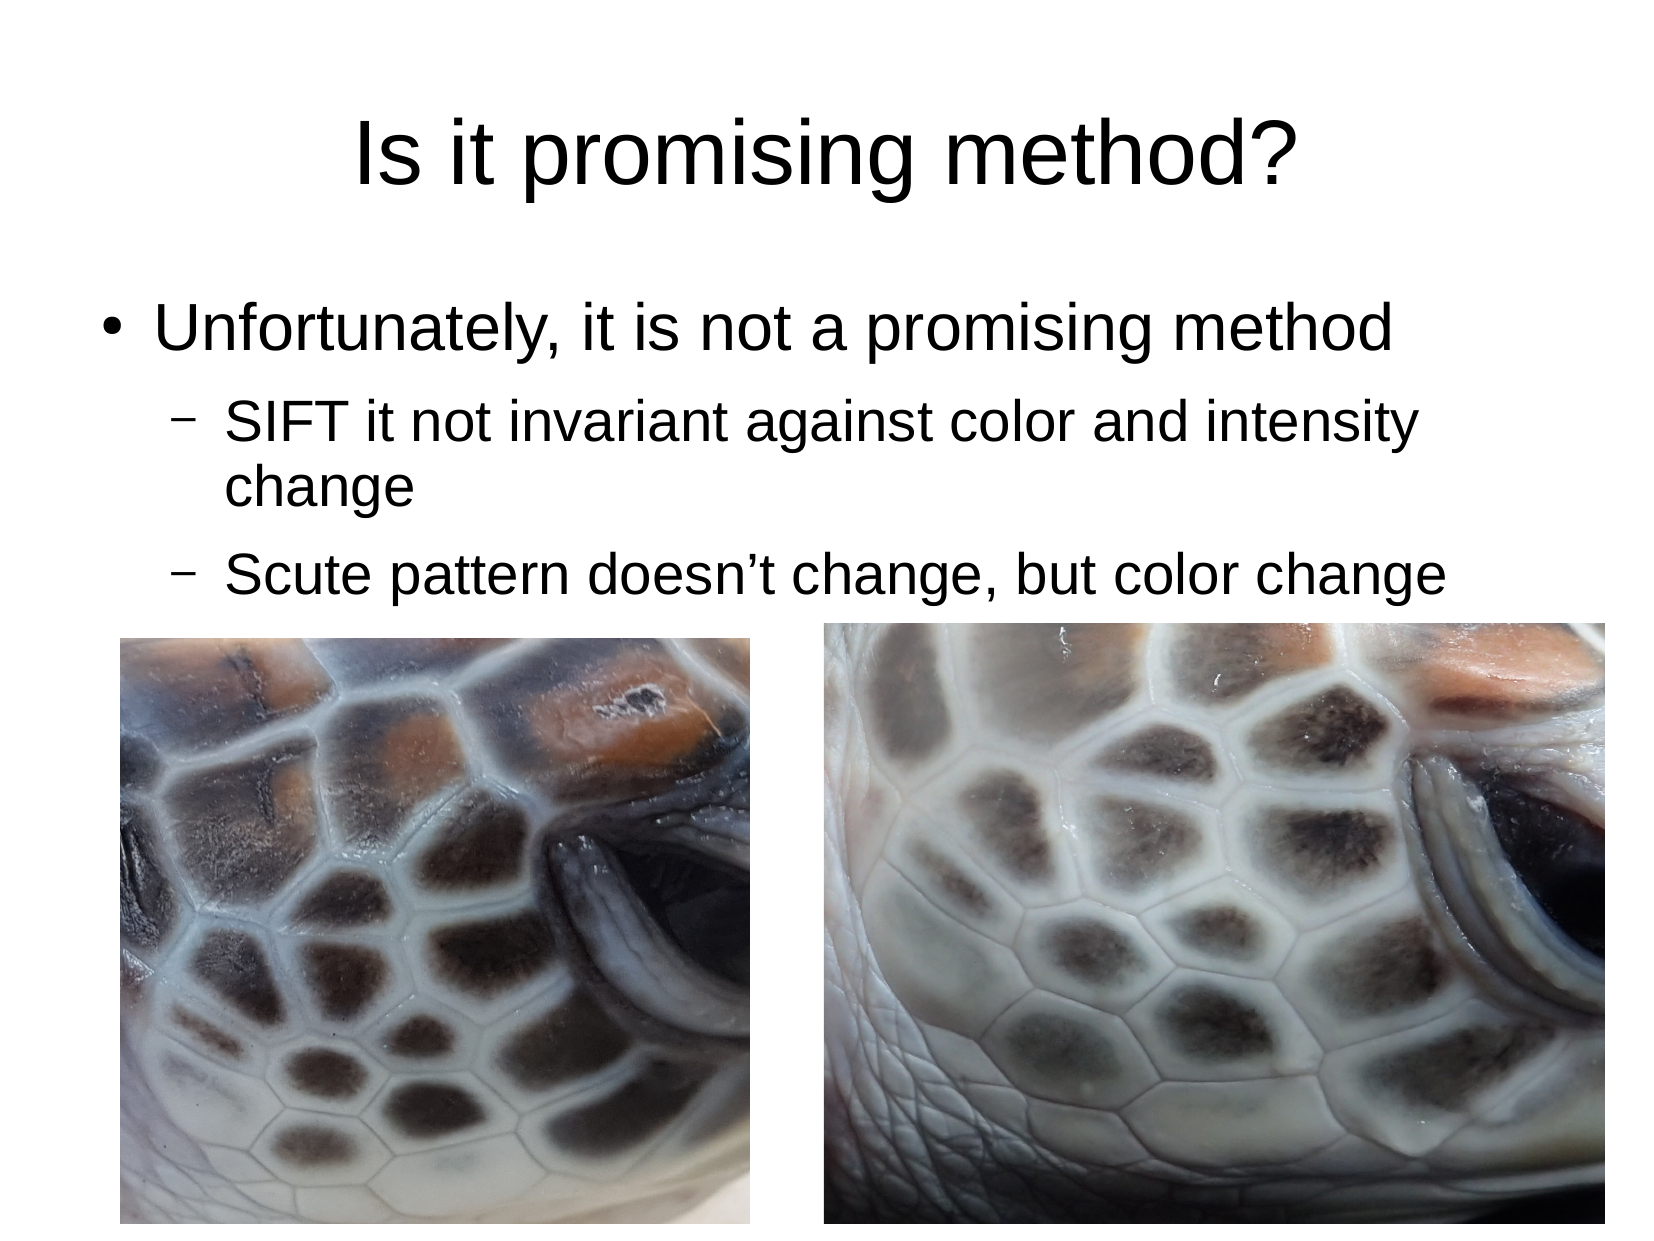

# Is it promising method?
Unfortunately, it is not a promising method
SIFT it not invariant against color and intensity change
Scute pattern doesn’t change, but color change